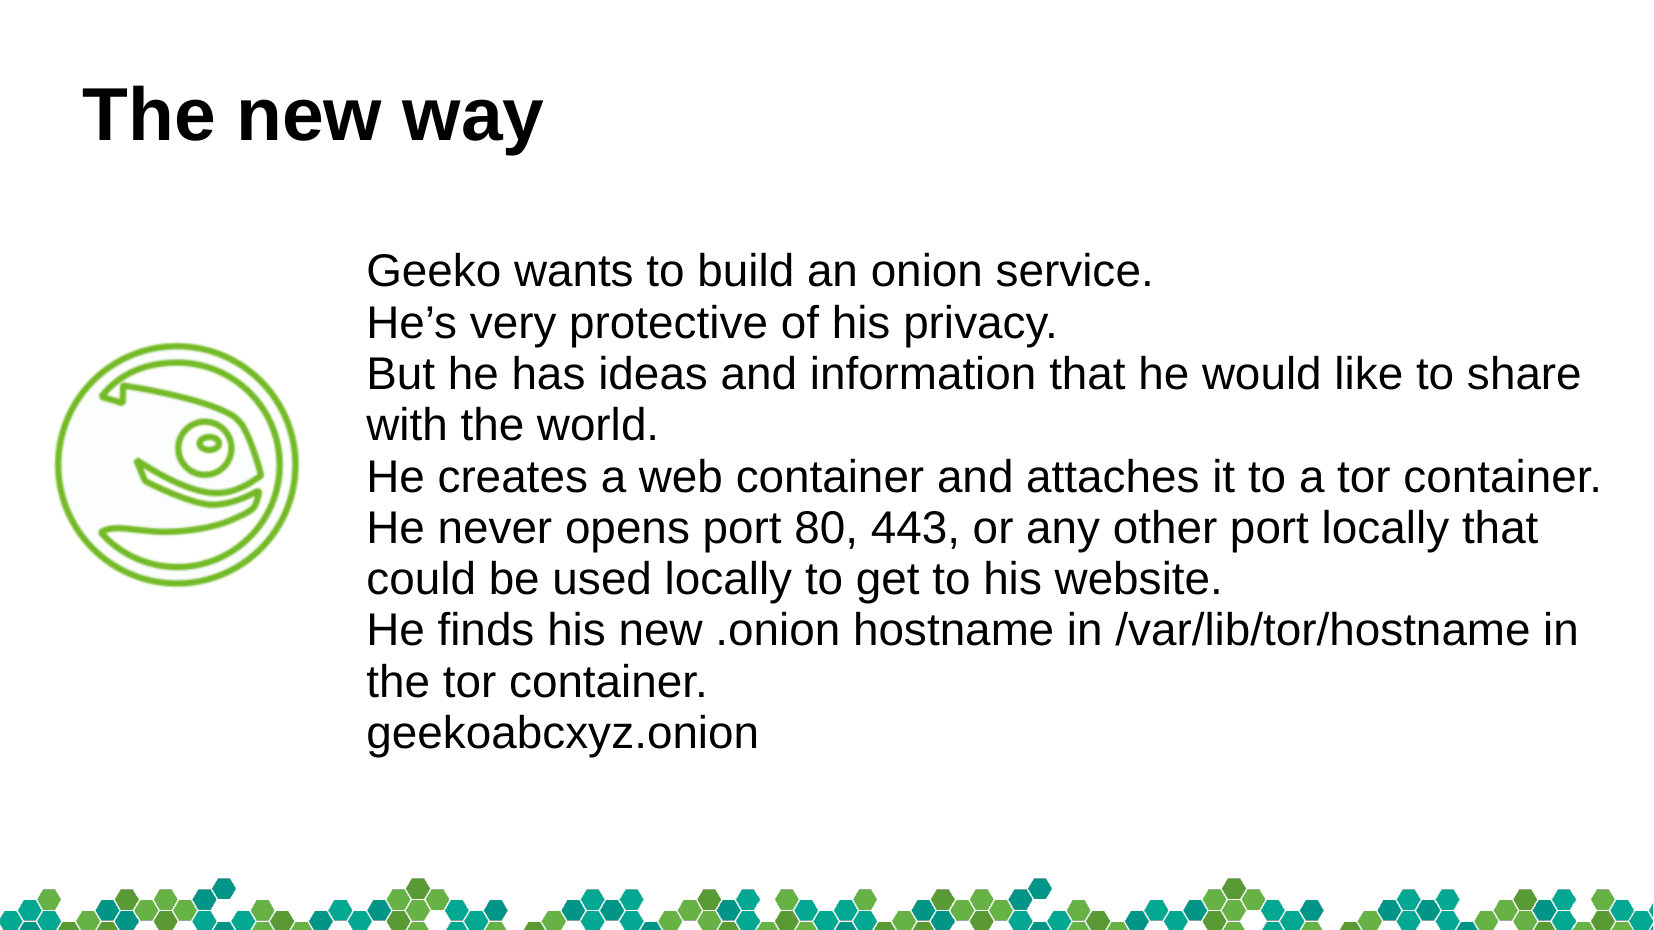

# The new way
Geeko wants to build an onion service.
He’s very protective of his privacy.
But he has ideas and information that he would like to share with the world.
He creates a web container and attaches it to a tor container.
He never opens port 80, 443, or any other port locally that could be used locally to get to his website.
He finds his new .onion hostname in /var/lib/tor/hostname in the tor container.
geekoabcxyz.onion